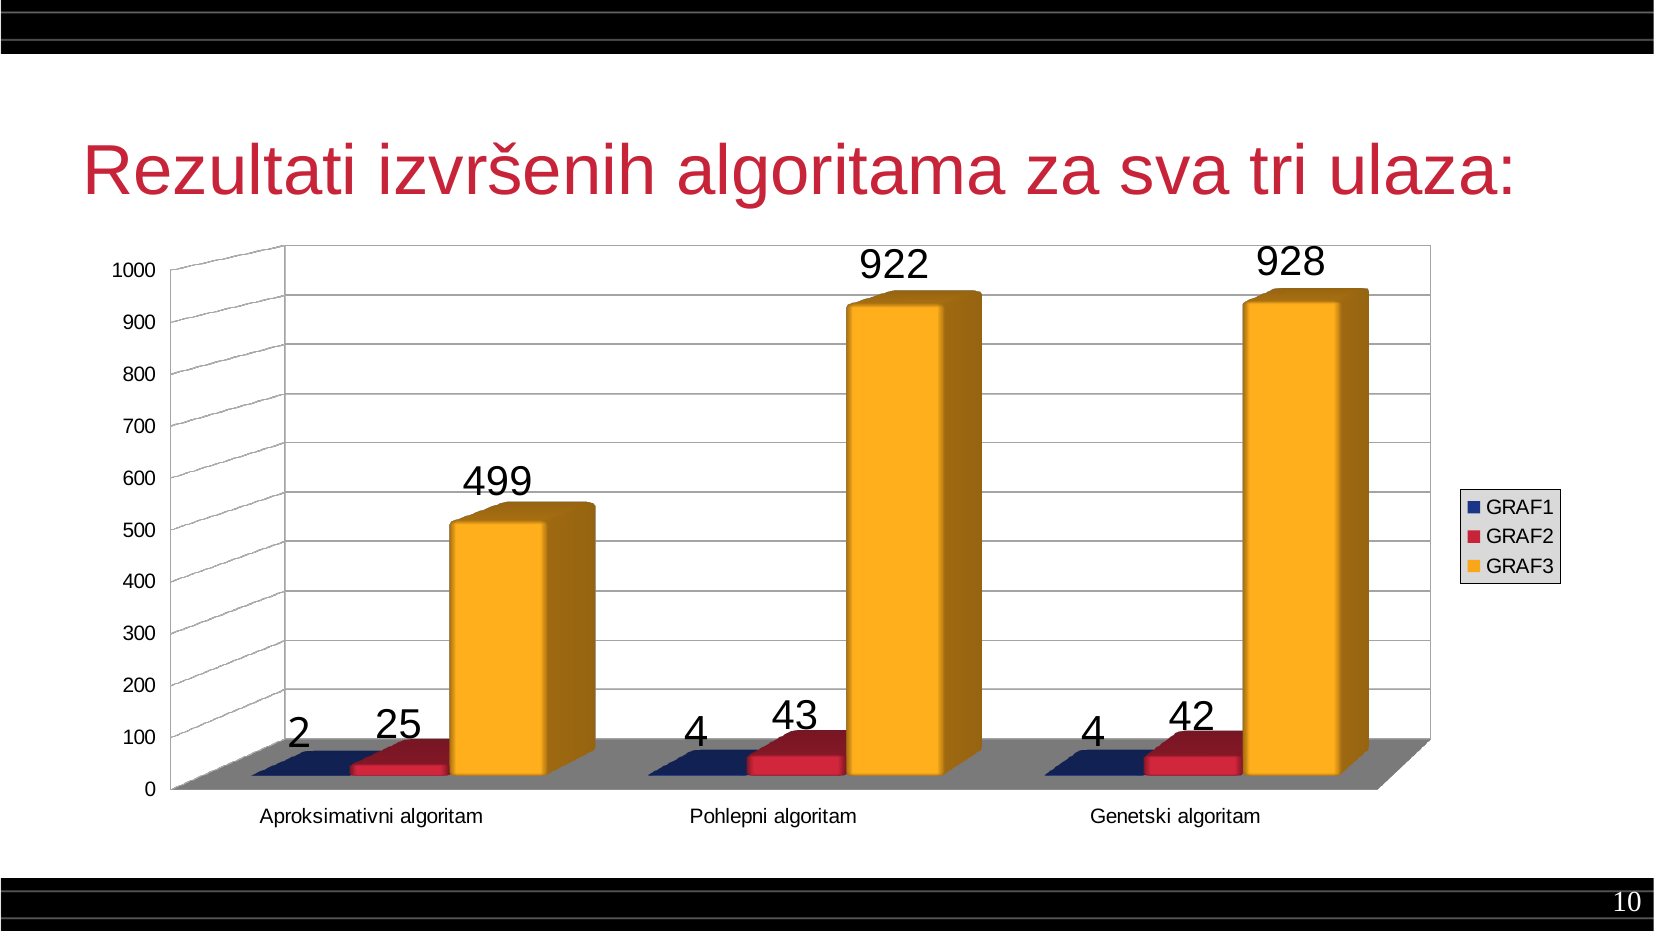

# Rezultati izvršenih algoritama za sva tri ulaza:
[unsupported chart]